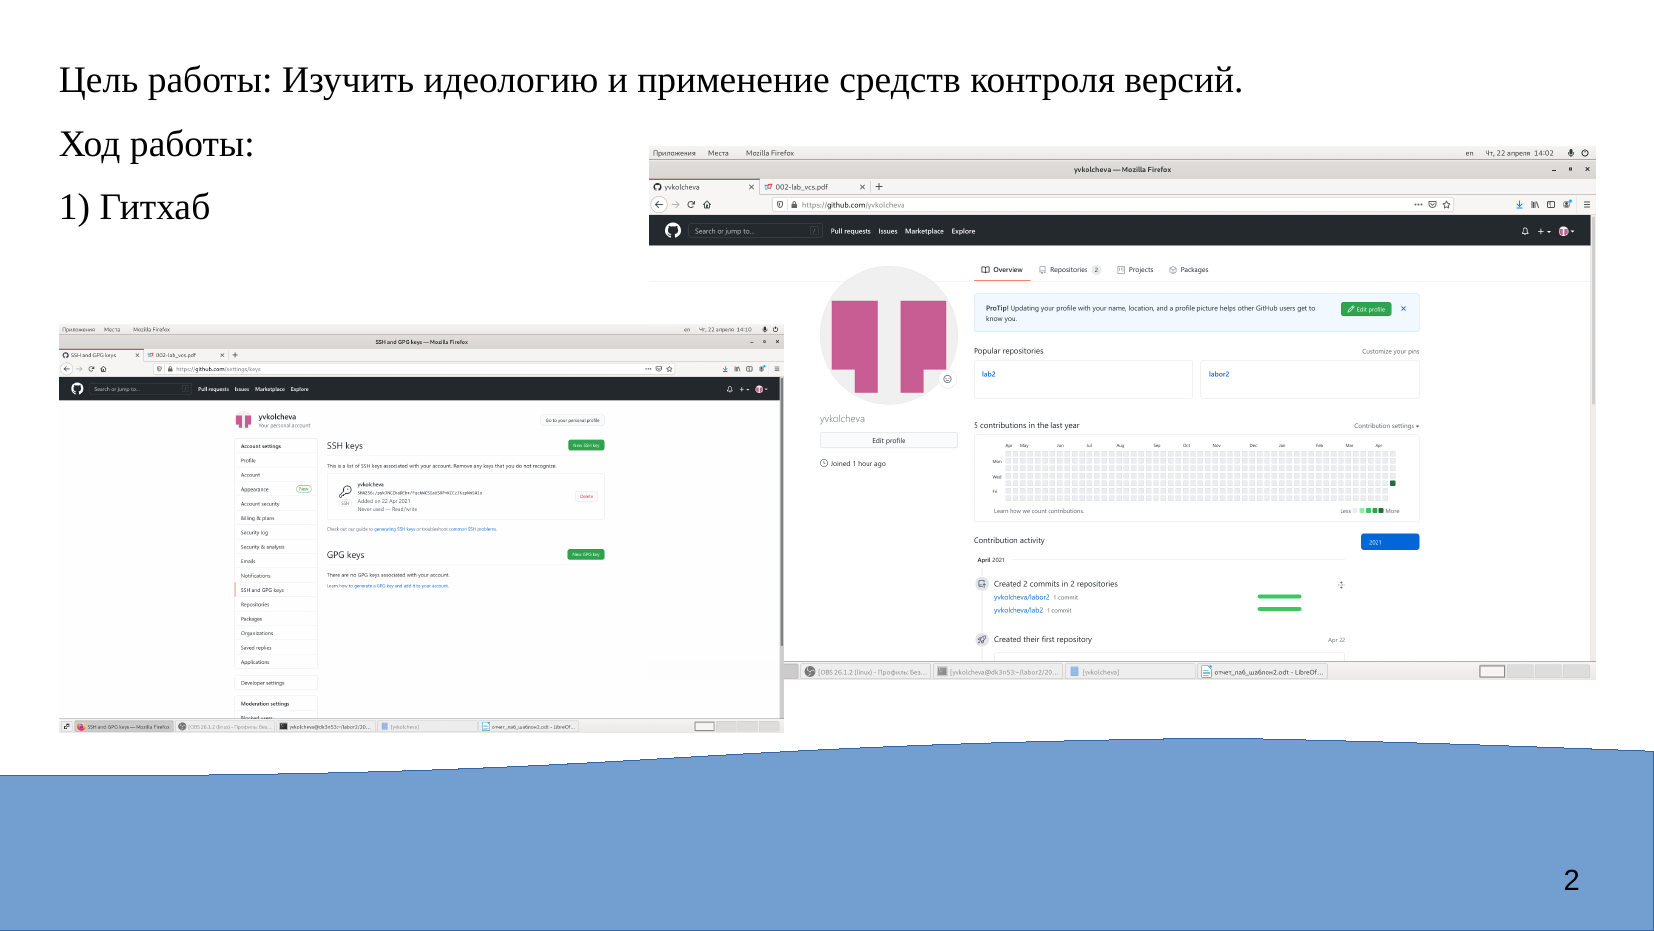

# Цель работы: Изучить идеологию и применение средств контроля версий.
Ход работы:
1) Гитхаб